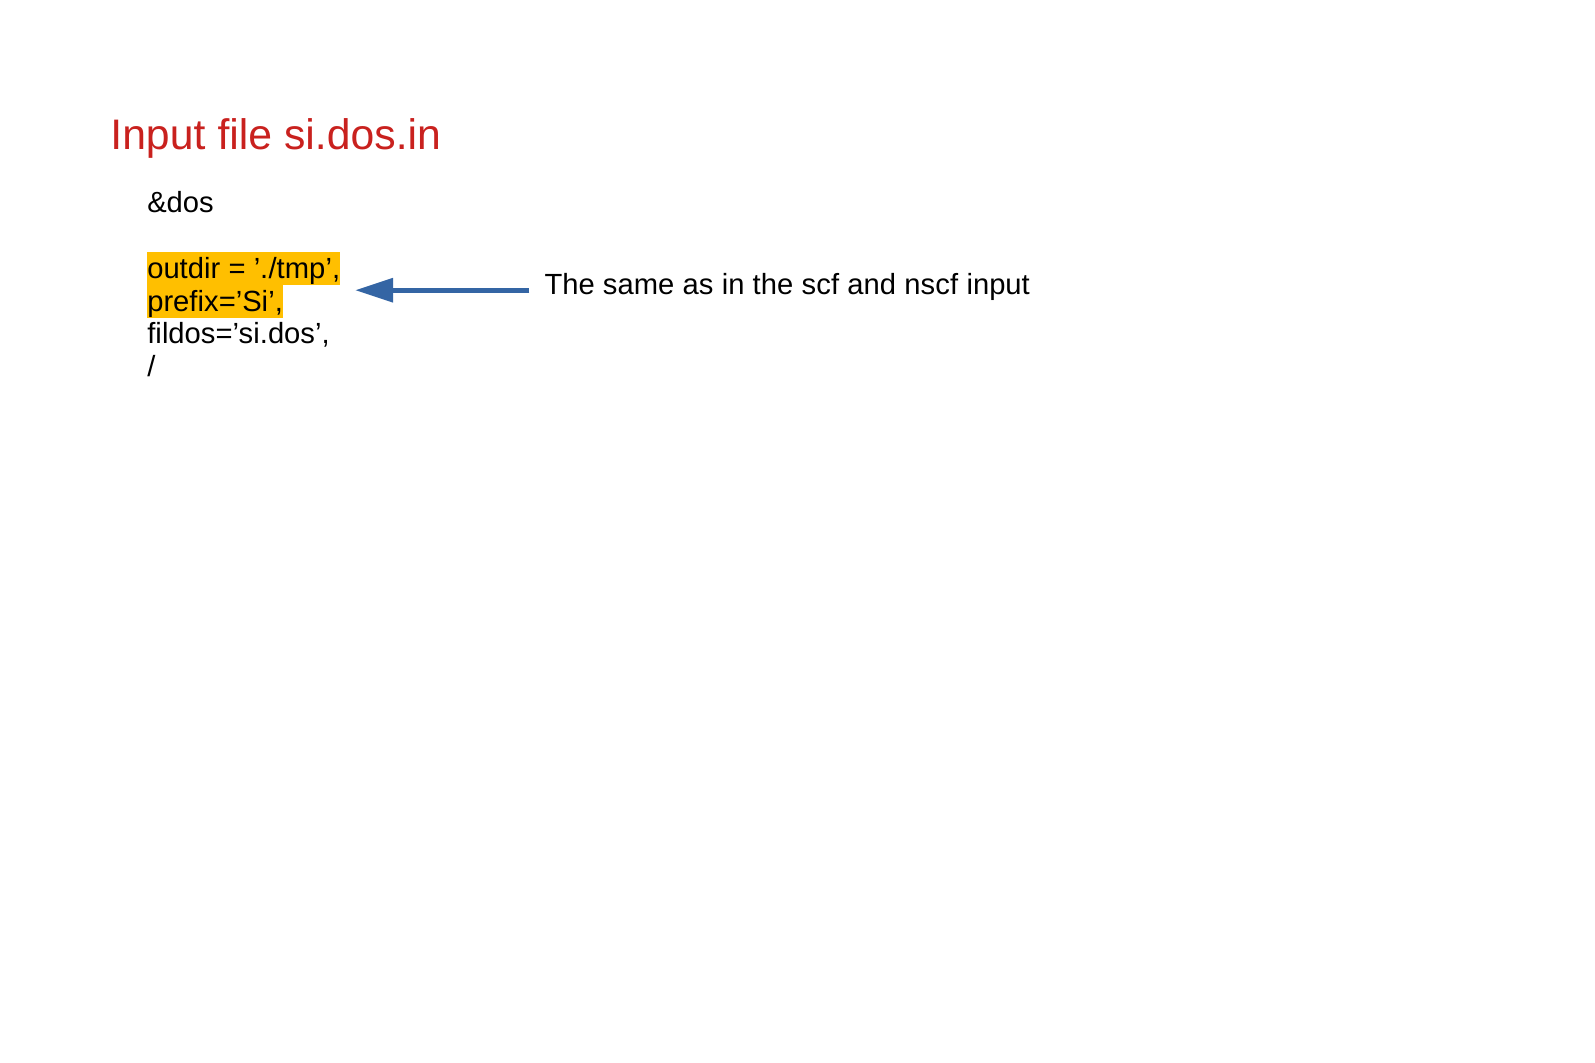

Input file si.dos.in
&dos
outdir = ’./tmp’,
prefix=’Si’,
fildos=’si.dos’,
/
The same as in the scf and nscf input